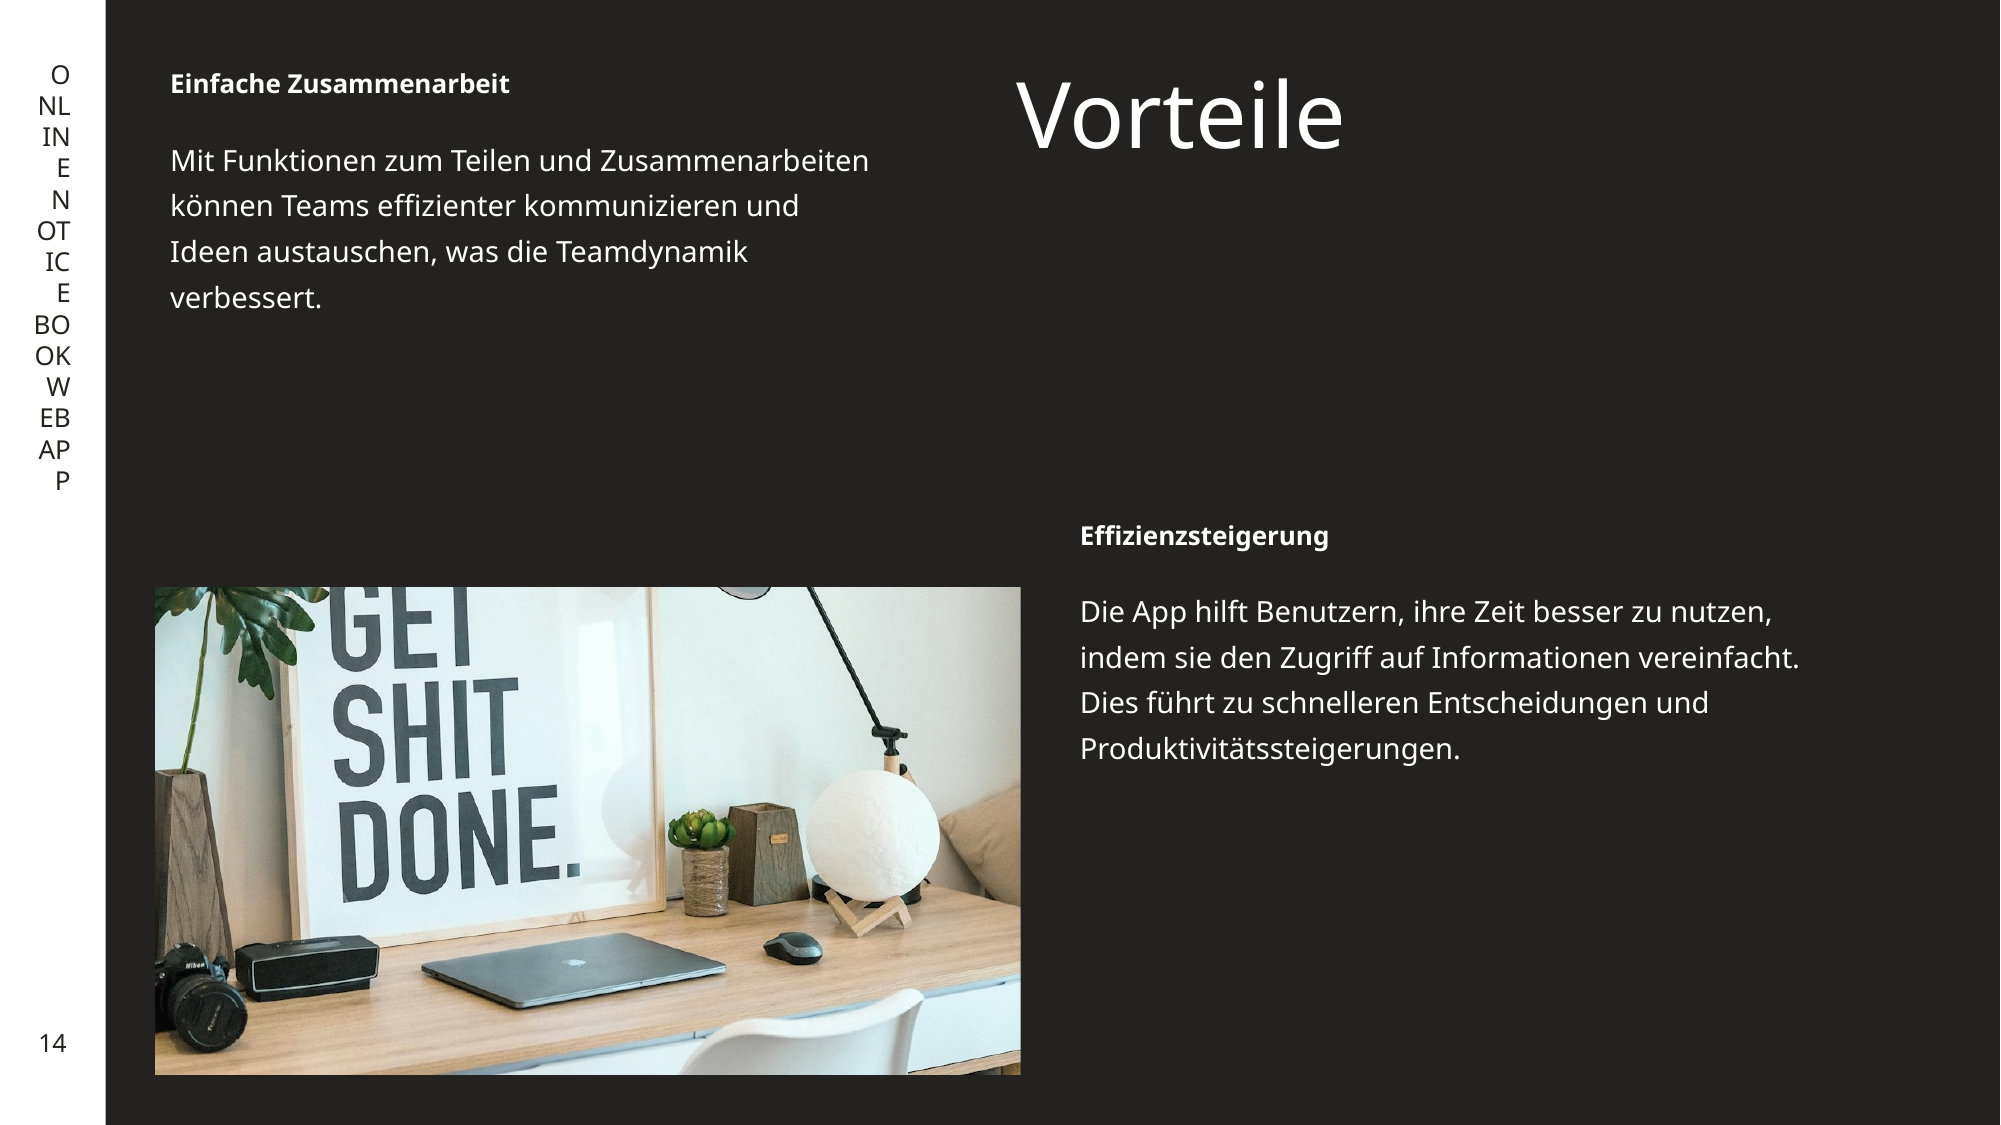

ONLINE NOTICE BOOK WEBAPP
Einfache Zusammenarbeit
# Vorteile
Mit Funktionen zum Teilen und Zusammenarbeiten können Teams effizienter kommunizieren und Ideen austauschen, was die Teamdynamik verbessert.
Effizienzsteigerung
Die App hilft Benutzern, ihre Zeit besser zu nutzen, indem sie den Zugriff auf Informationen vereinfacht. Dies führt zu schnelleren Entscheidungen und Produktivitätssteigerungen.